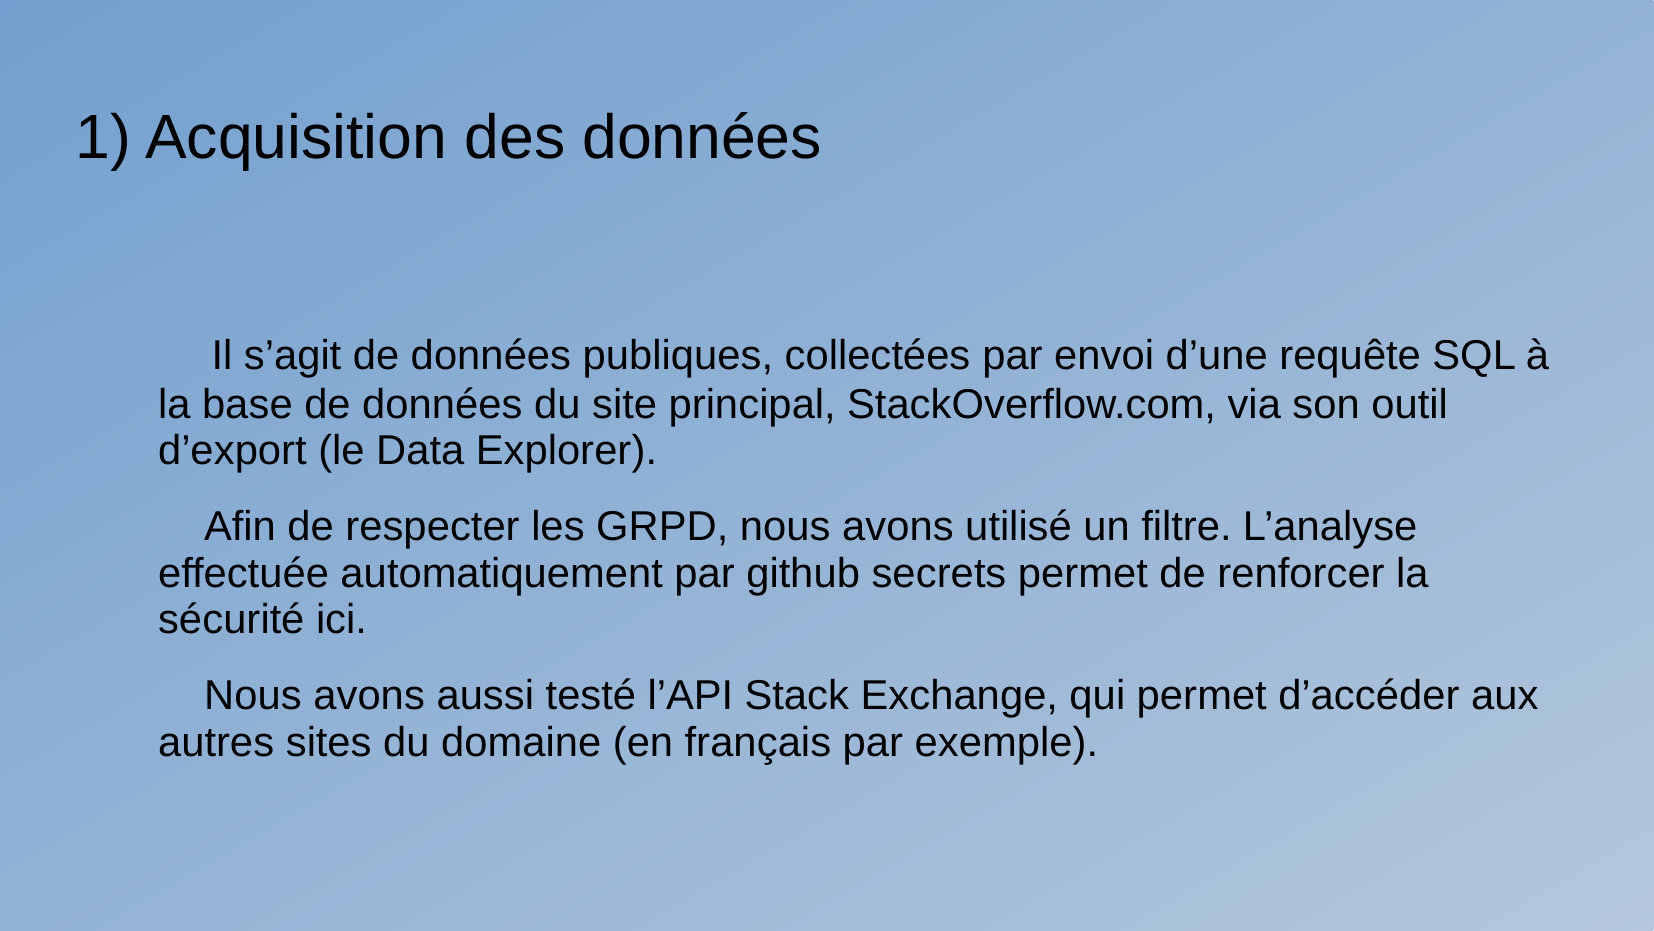

# 1) Acquisition des données
 Il s’agit de données publiques, collectées par envoi d’une requête SQL à la base de données du site principal, StackOverflow.com, via son outil d’export (le Data Explorer).
 Afin de respecter les GRPD, nous avons utilisé un filtre. L’analyse effectuée automatiquement par github secrets permet de renforcer la sécurité ici.
 Nous avons aussi testé l’API Stack Exchange, qui permet d’accéder aux autres sites du domaine (en français par exemple).